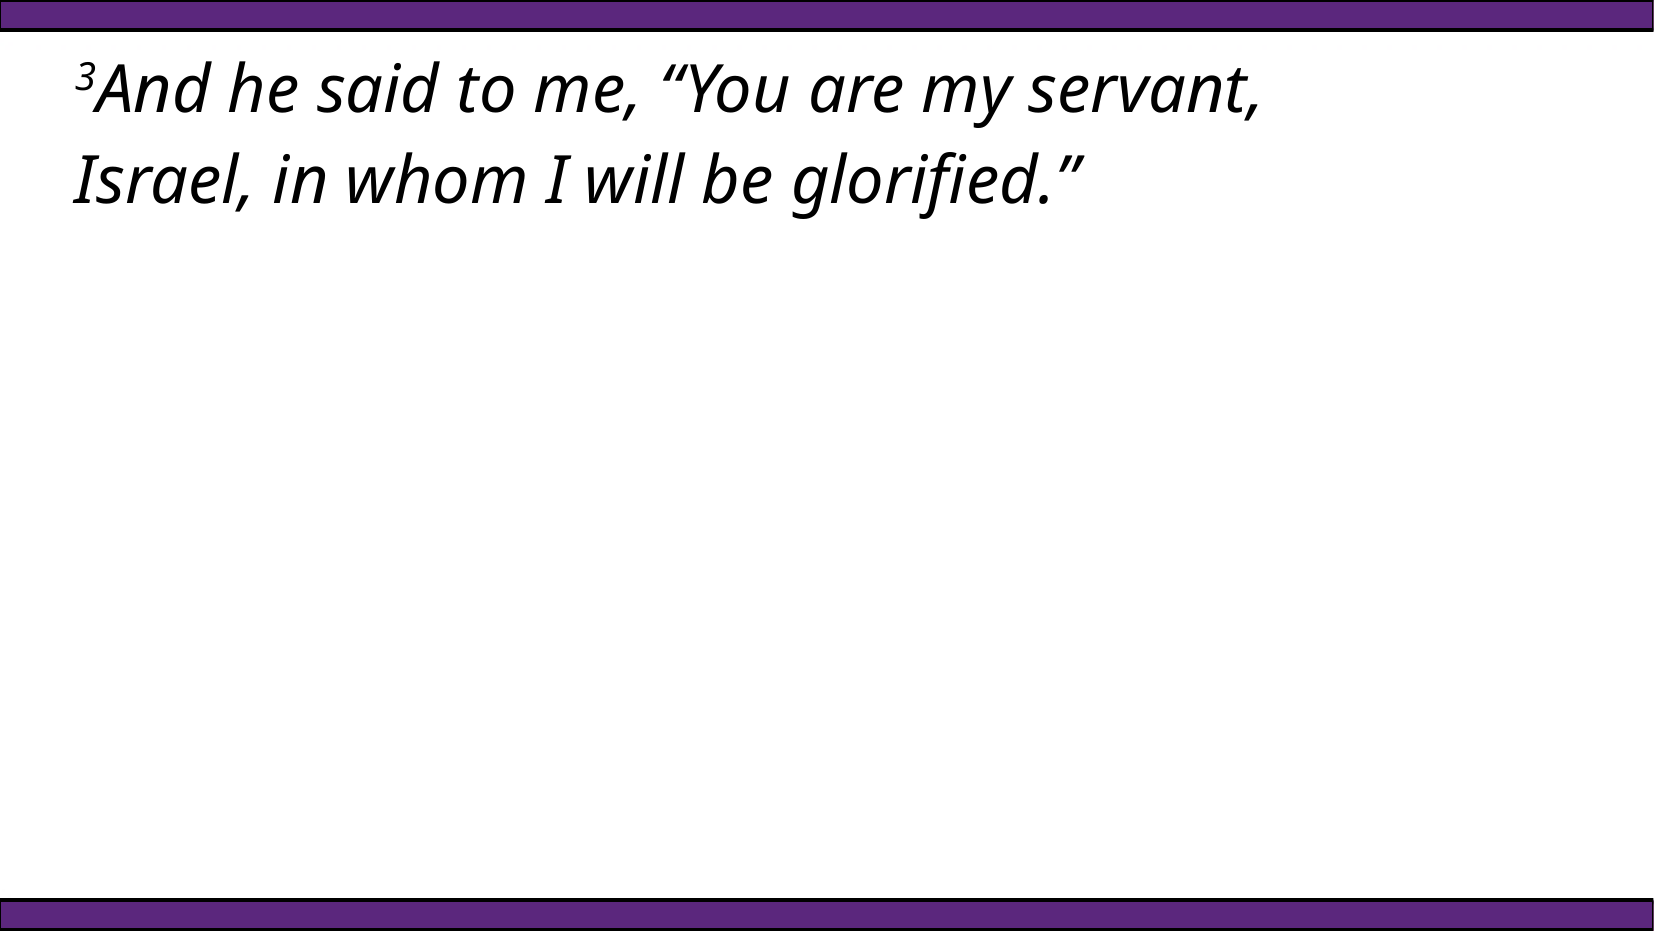

3And he said to me, “You are my servant,
Israel, in whom I will be glorified.”